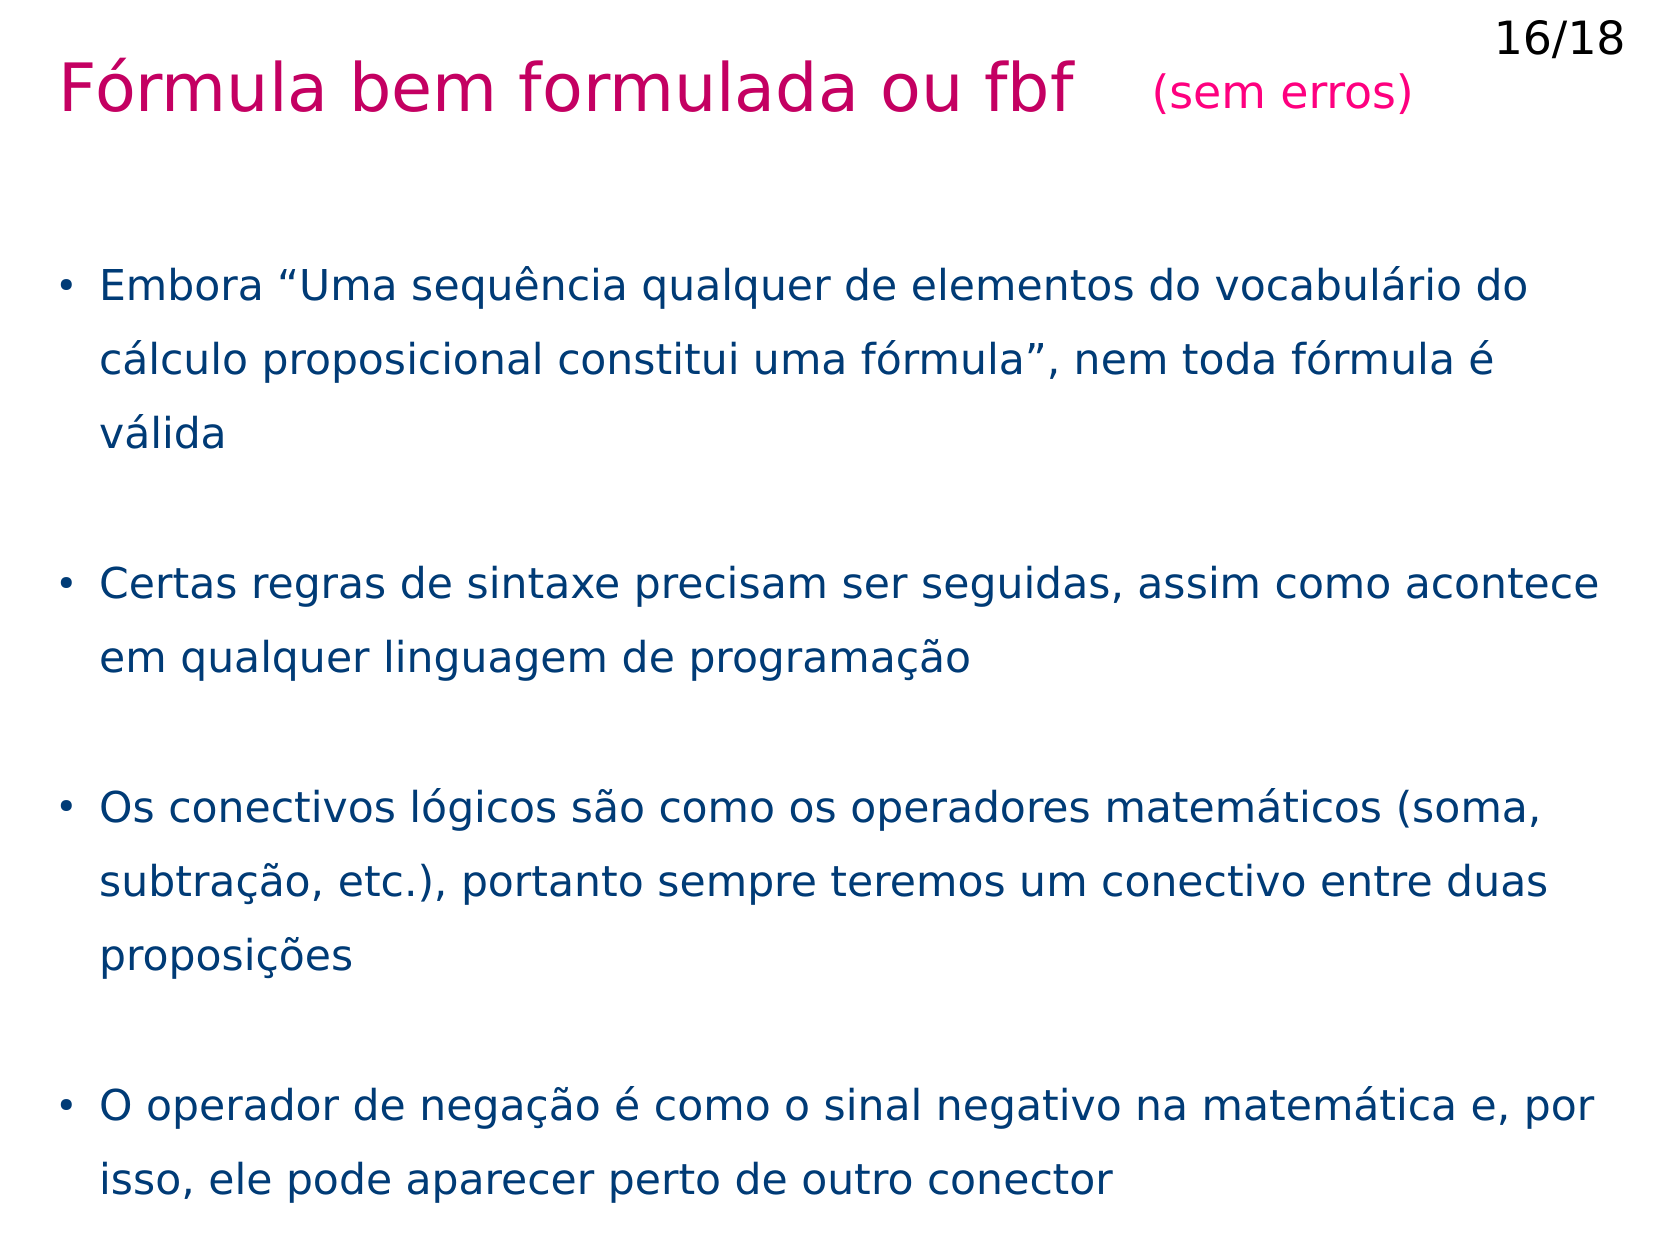

16
# Fórmula bem formulada ou fbf
(sem erros)
Embora “Uma sequência qualquer de elementos do vocabulário do cálculo proposicional constitui uma fórmula”, nem toda fórmula é válida
Certas regras de sintaxe precisam ser seguidas, assim como acontece em qualquer linguagem de programação
Os conectivos lógicos são como os operadores matemáticos (soma, subtração, etc.), portanto sempre teremos um conectivo entre duas proposições
O operador de negação é como o sinal negativo na matemática e, por isso, ele pode aparecer perto de outro conector